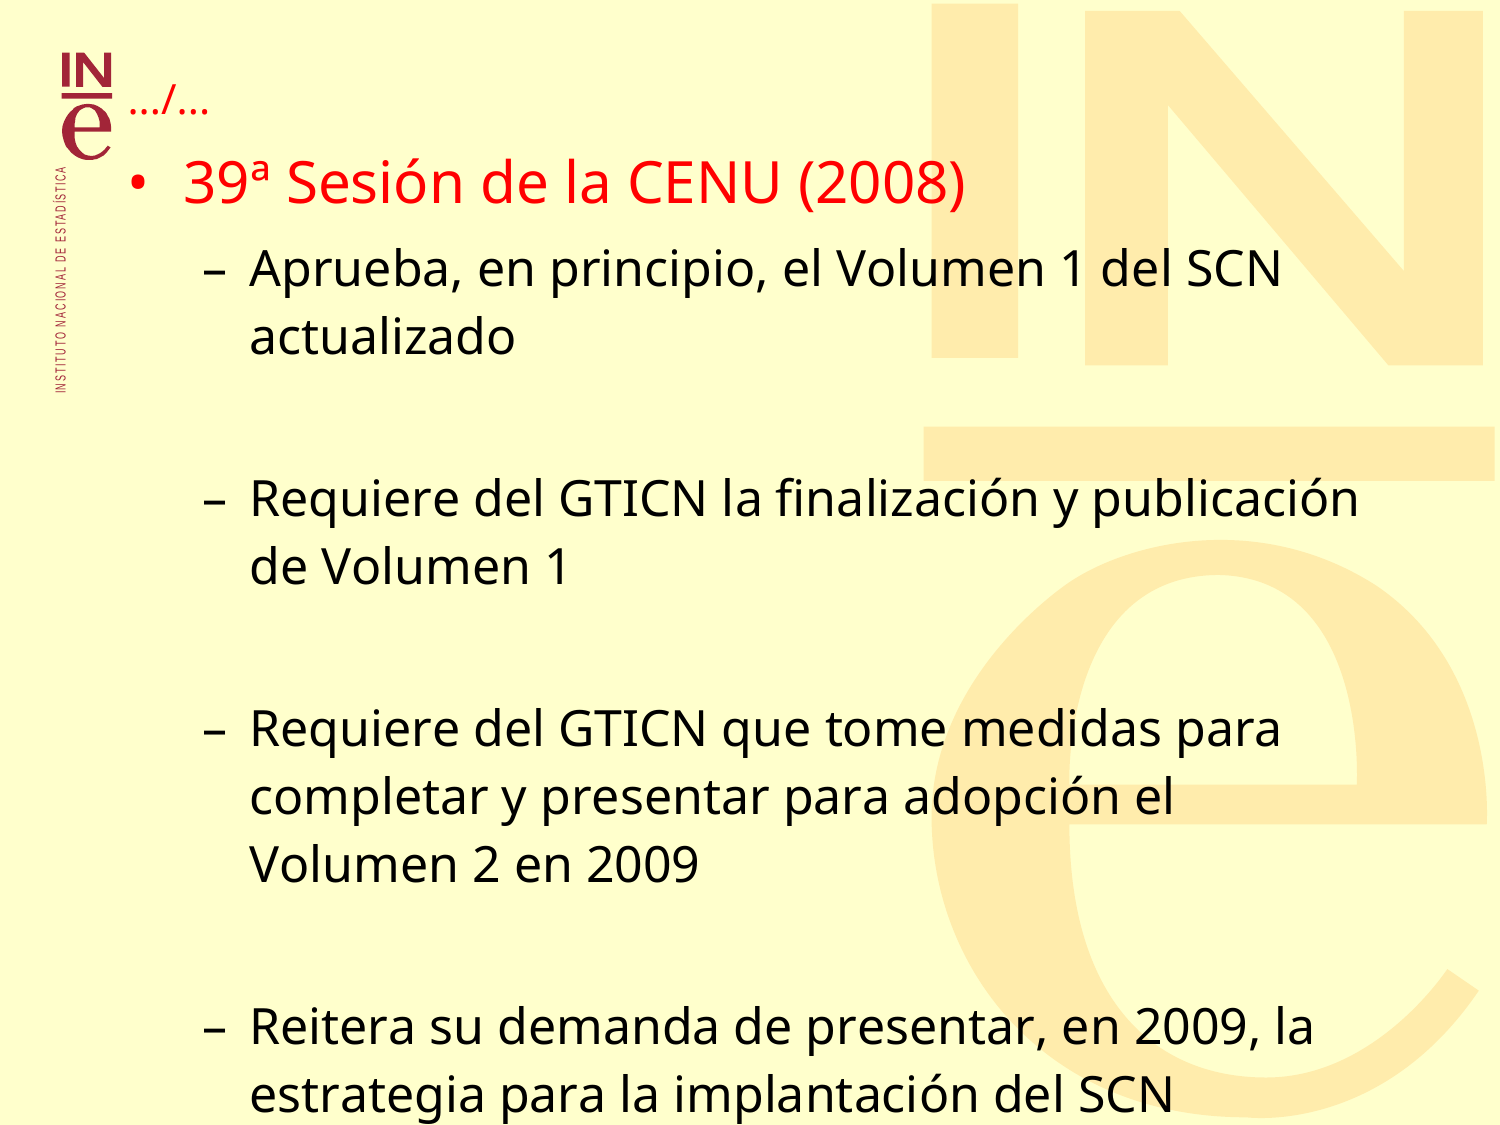

# .../...
39ª Sesión de la CENU (2008)
Aprueba, en principio, el Volumen 1 del SCN actualizado
Requiere del GTICN la finalización y publicación de Volumen 1
Requiere del GTICN que tome medidas para completar y presentar para adopción el Volumen 2 en 2009
Reitera su demanda de presentar, en 2009, la estrategia para la implantación del SCN actualizado